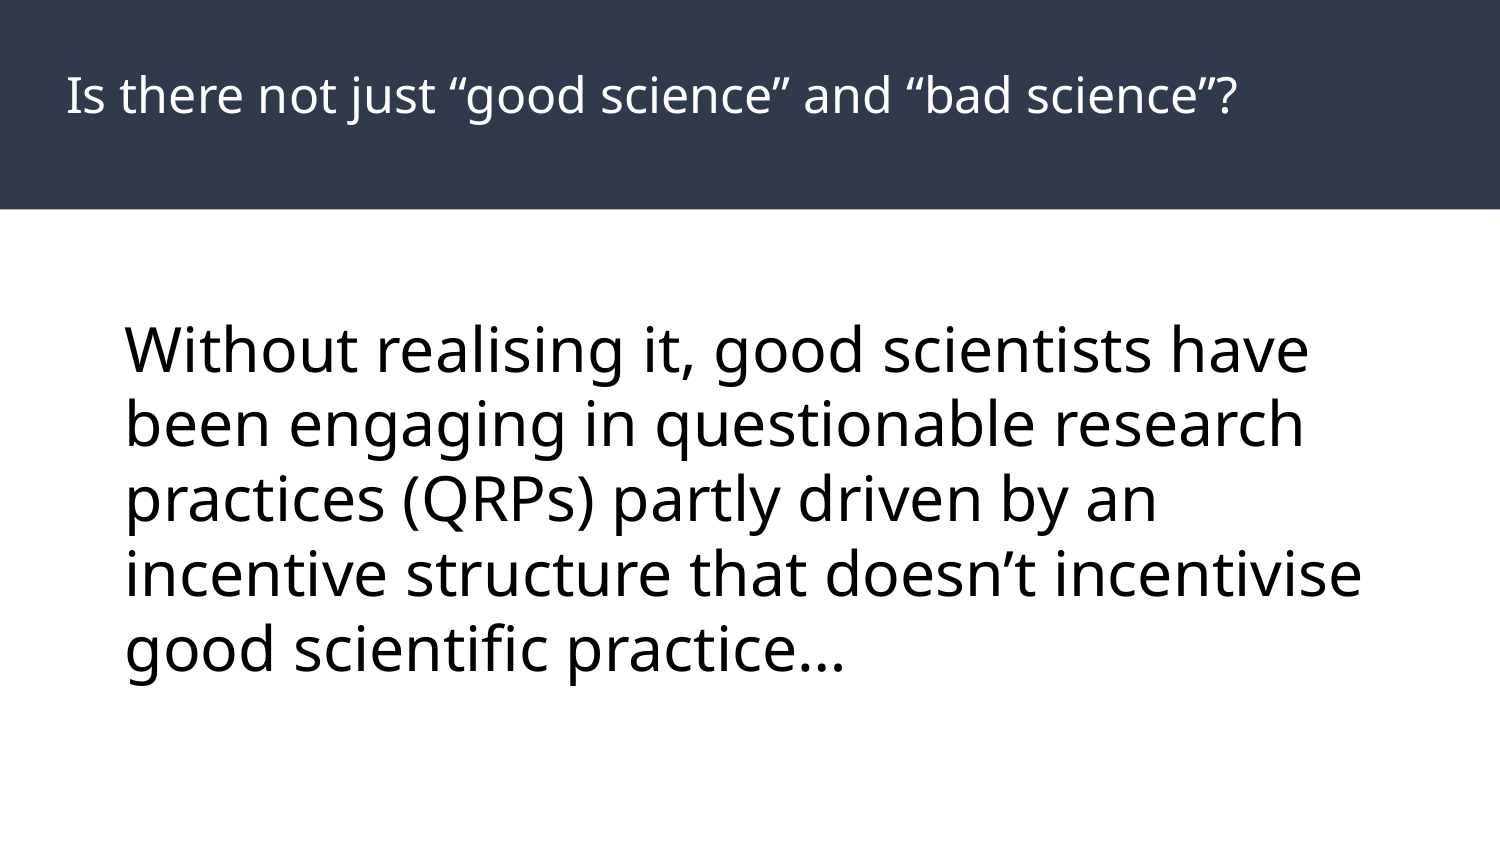

# Is there not just “good science” and “bad science”?
Without realising it, good scientists have been engaging in questionable research practices (QRPs) partly driven by an incentive structure that doesn’t incentivise good scientific practice…